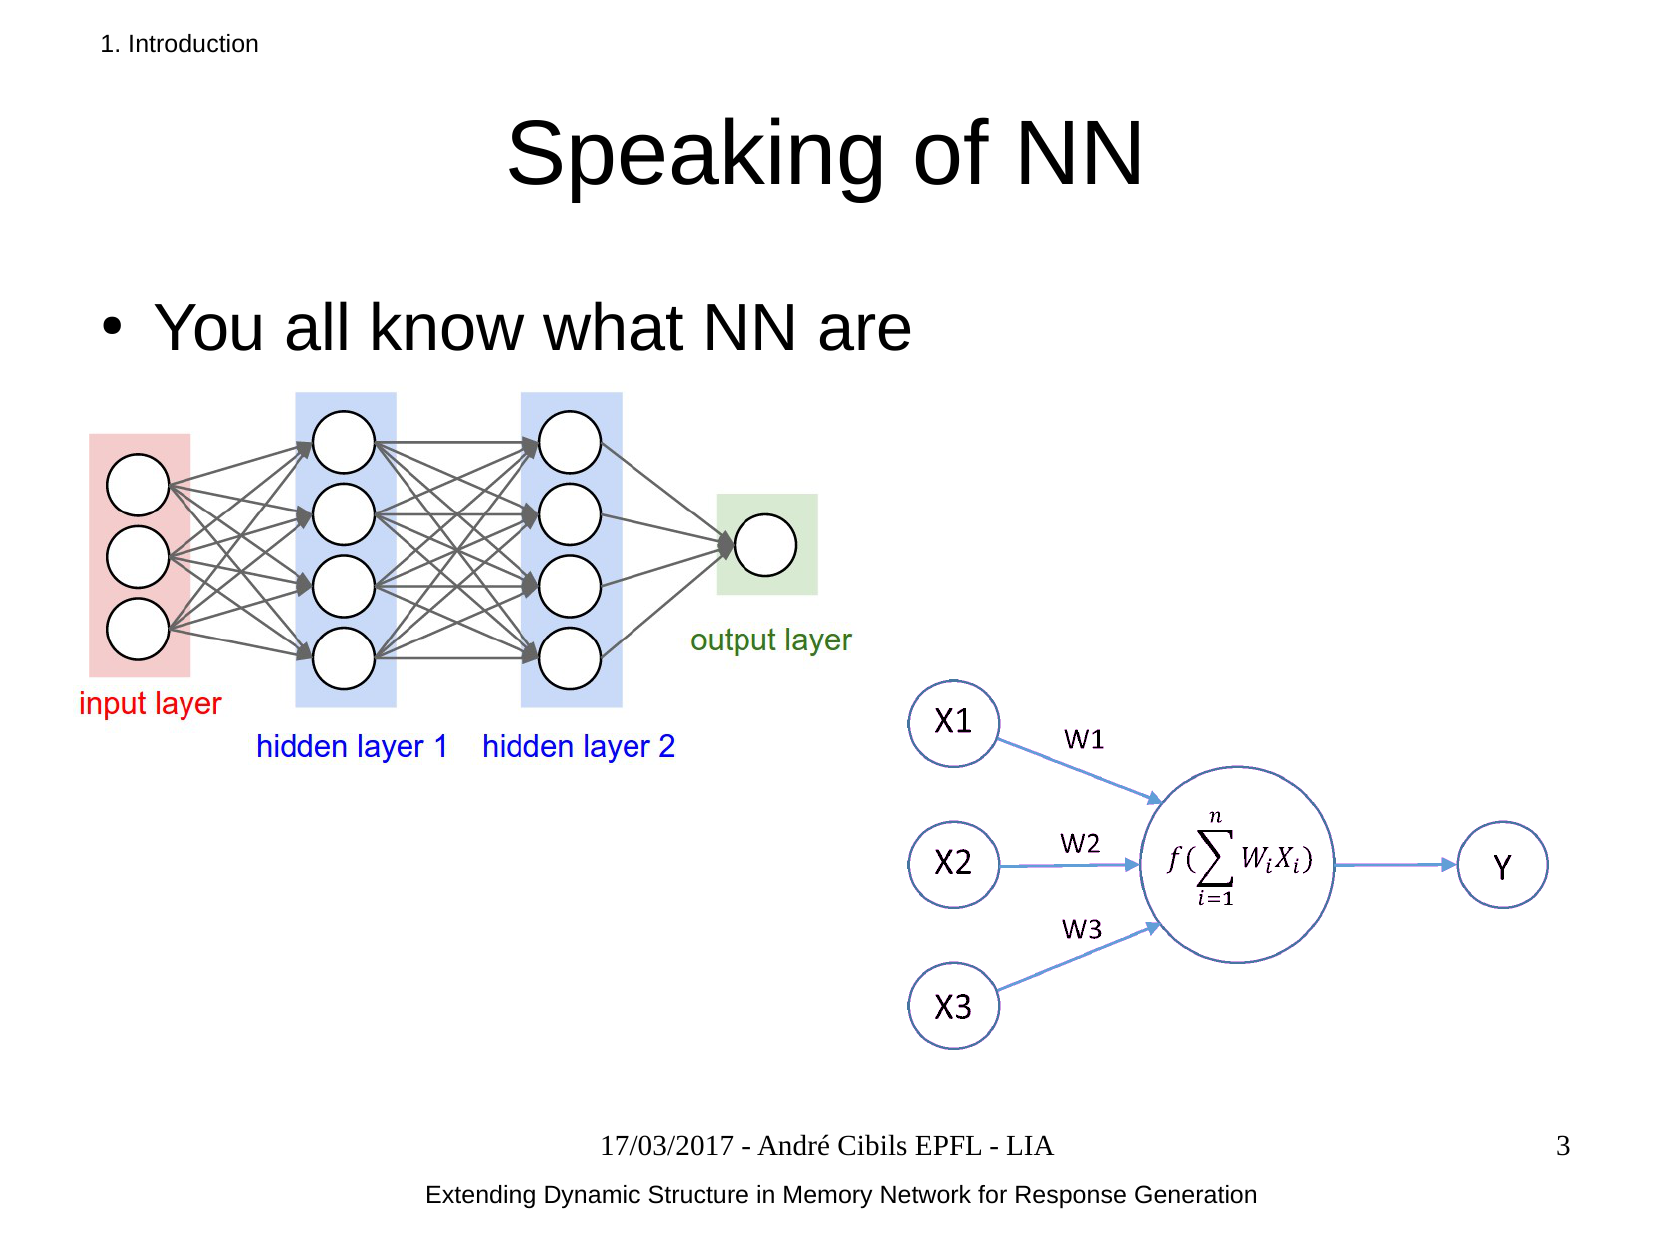

1. Introduction
# Speaking of NN
You all know what NN are
17/03/2017 - André Cibils EPFL - LIA
3
Extending Dynamic Structure in Memory Network for Response Generation